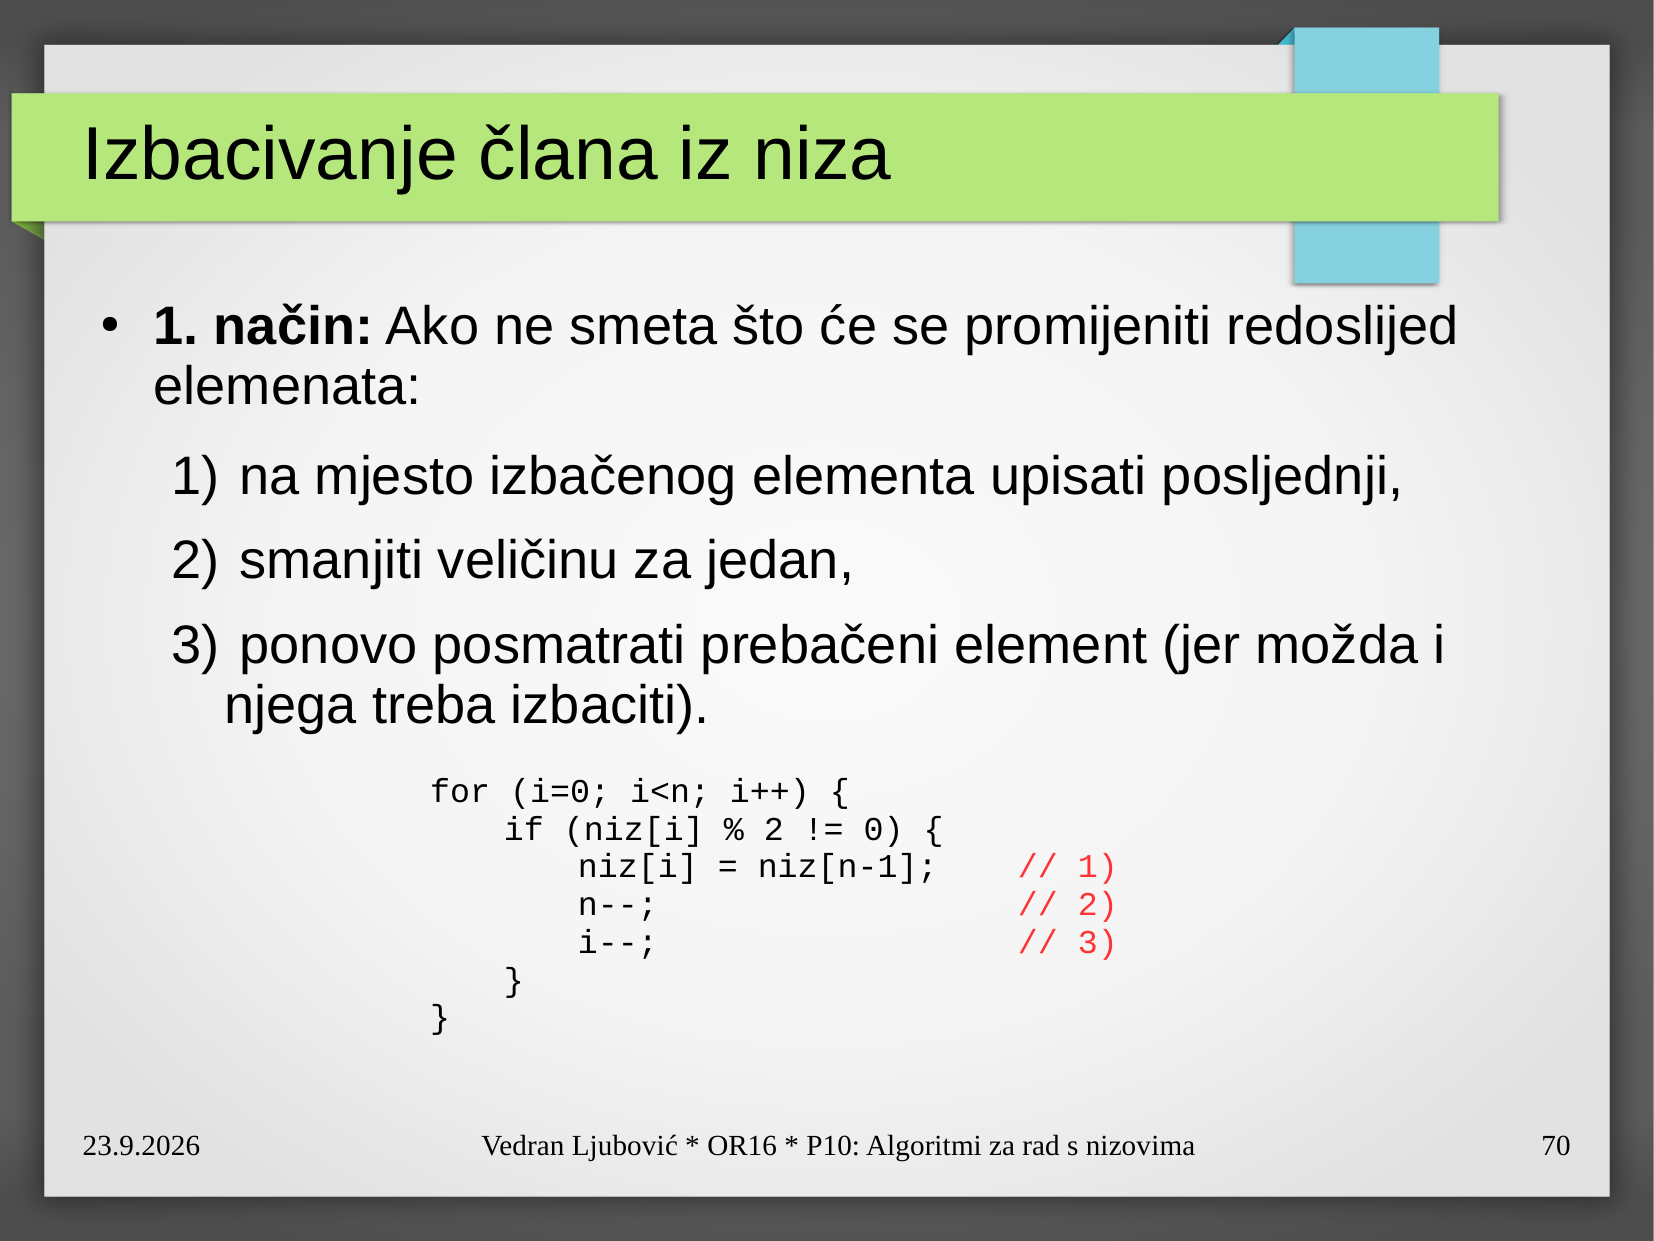

# Izbacivanje člana iz niza
1. način: Ako ne smeta što će se promijeniti redoslijed elemenata:
 na mjesto izbačenog elementa upisati posljednji,
 smanjiti veličinu za jedan,
 ponovo posmatrati prebačeni element (jer možda i njega treba izbaciti).
	for (i=0; i<n; i++) {
		if (niz[i] % 2 != 0) {
			niz[i] = niz[n-1]; // 1)
			n--; // 2)
			i--; // 3)
		}
	}
Vedran Ljubović * OR16 * P10: Algoritmi za rad s nizovima
70